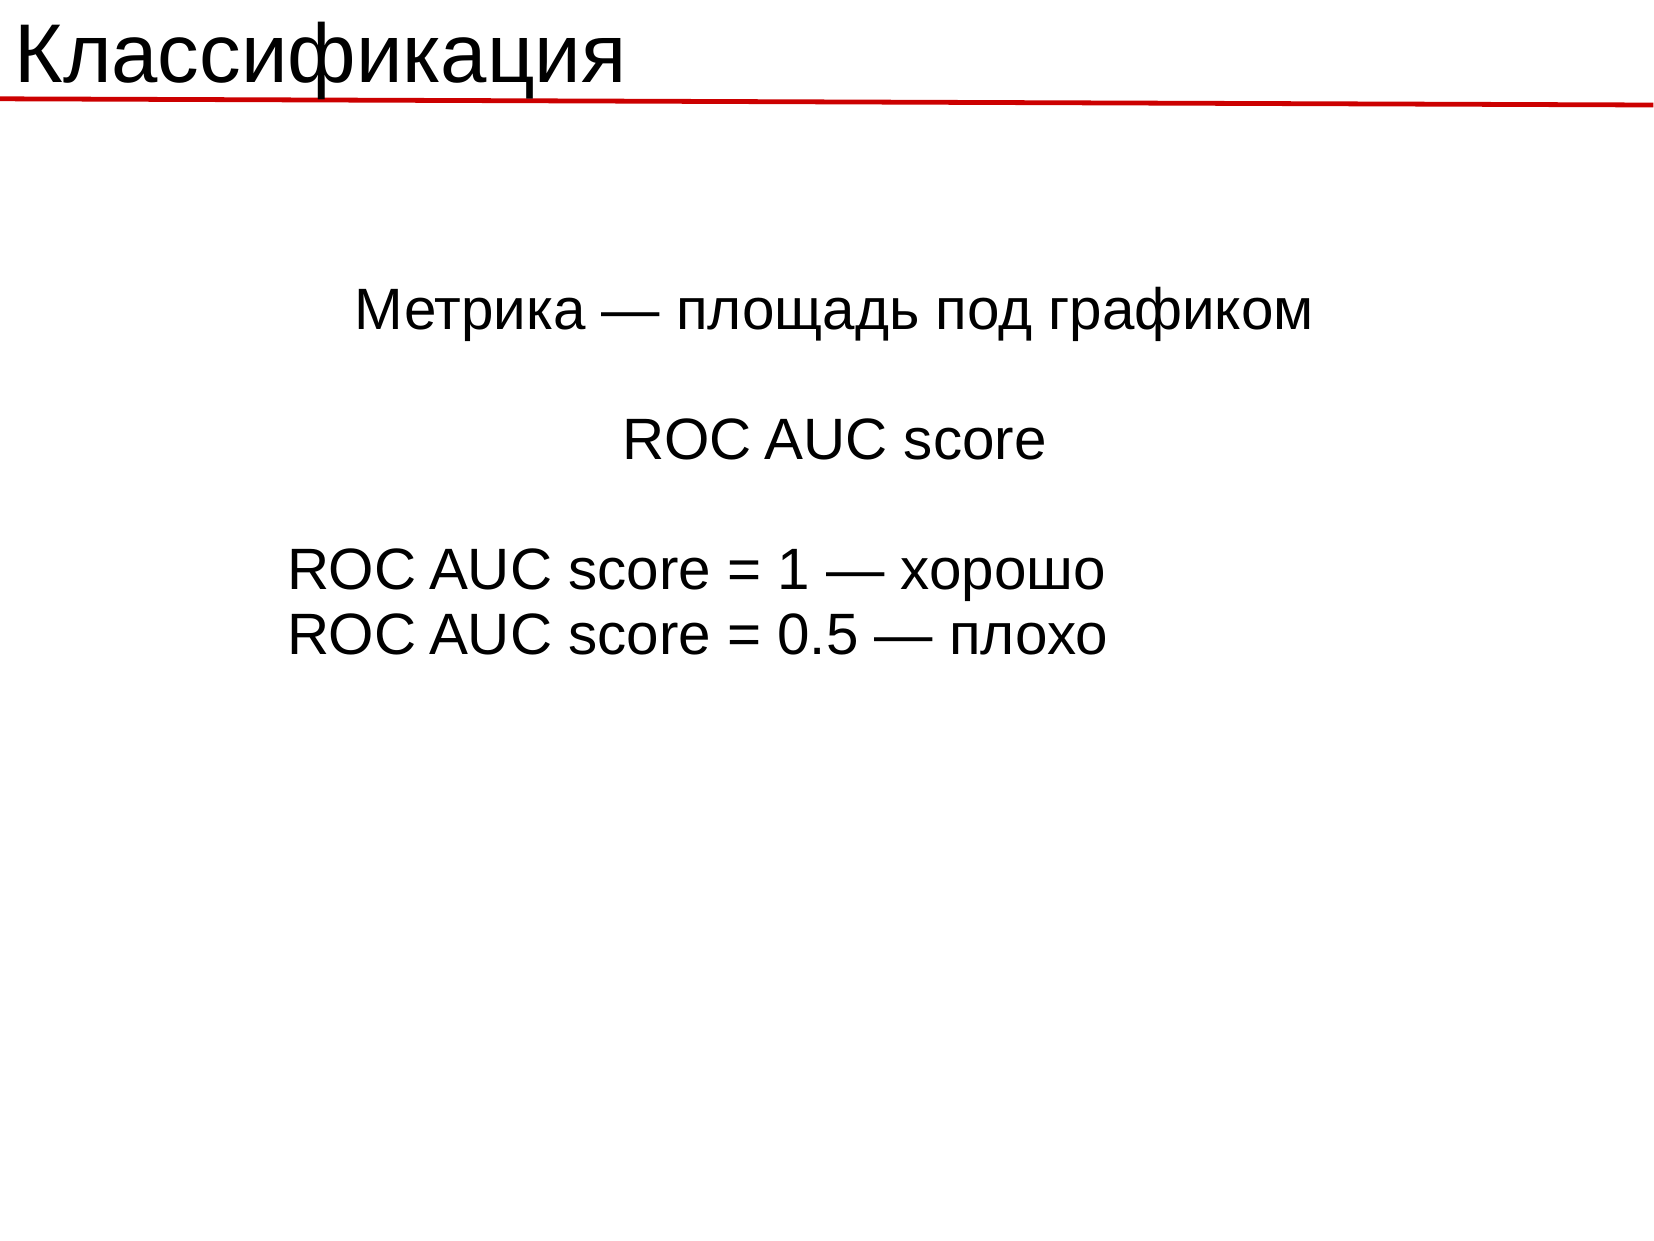

Классификация
Метрика — площадь под графиком
ROC AUC score
ROC AUC score = 1 — хорошо
ROC AUC score = 0.5 — плохо